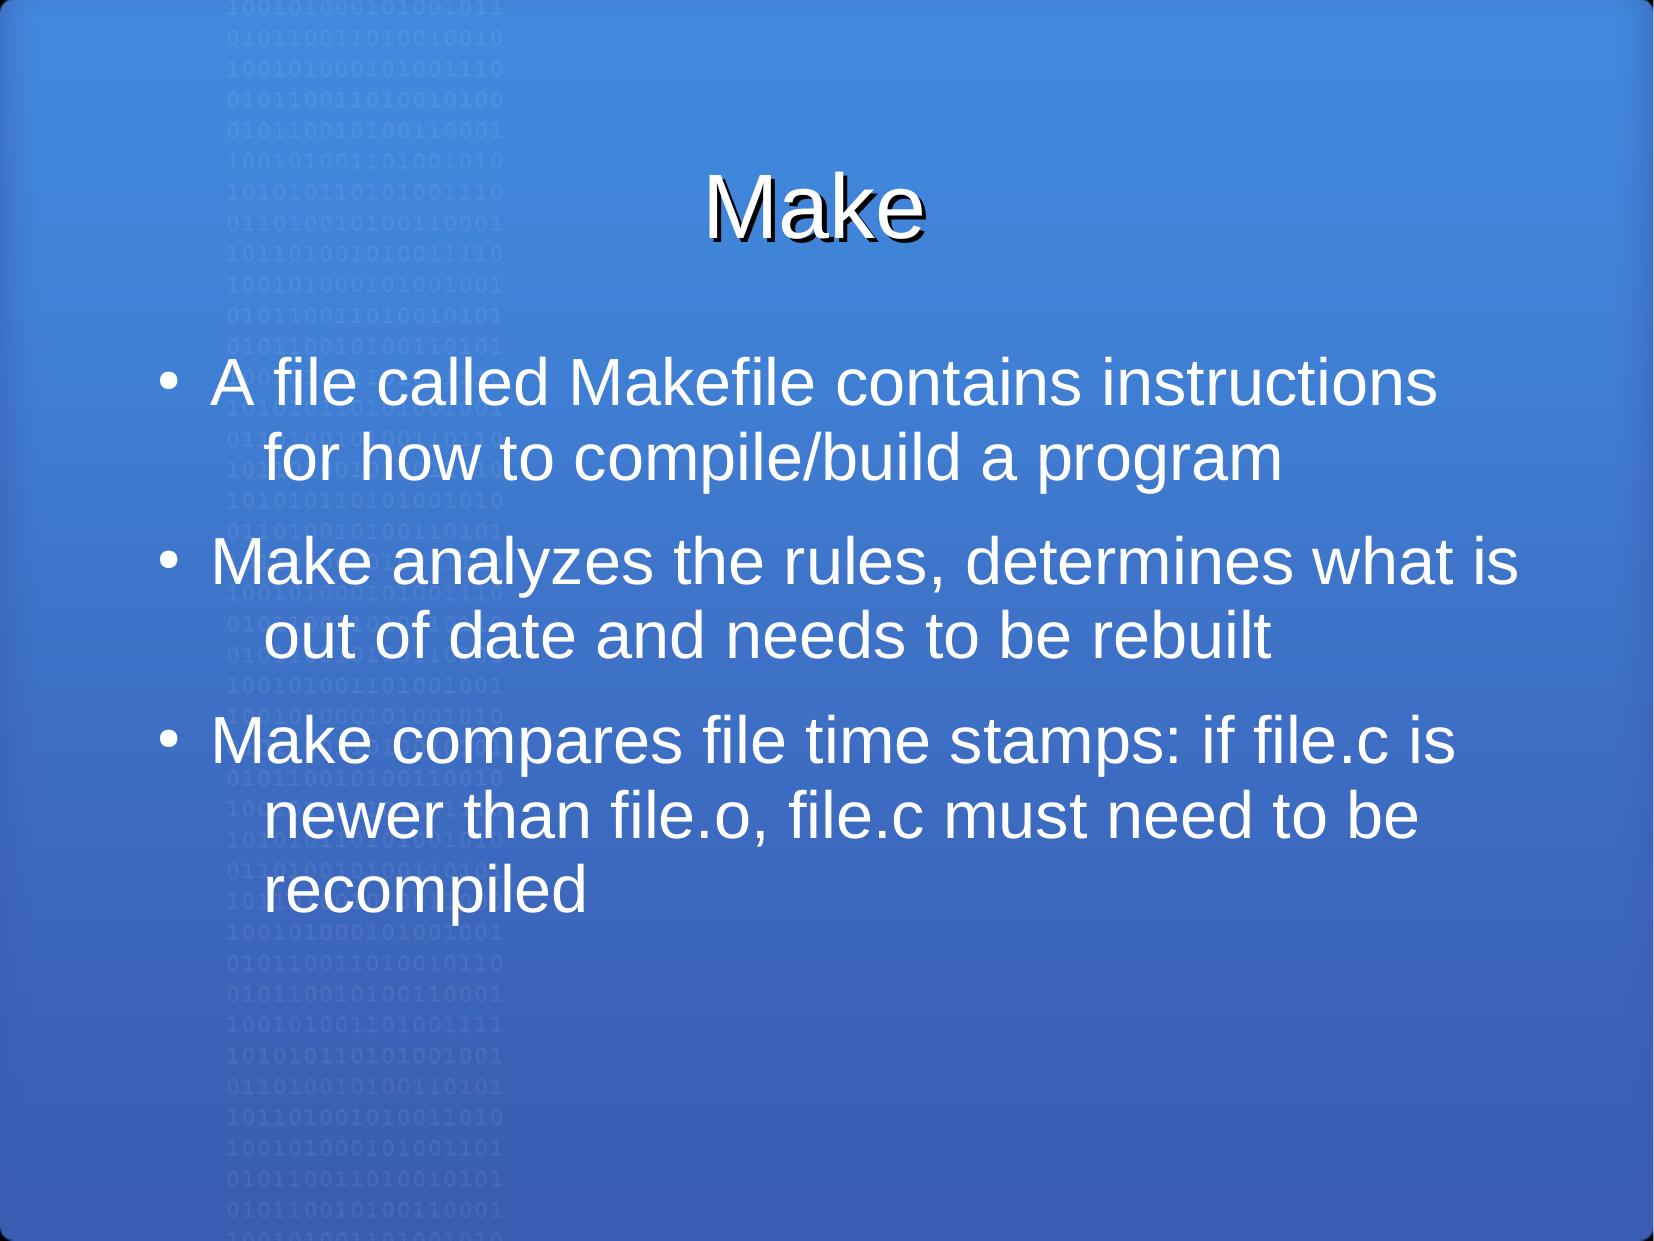

# Make
A file called Makefile contains instructions for how to compile/build a program
Make analyzes the rules, determines what is out of date and needs to be rebuilt
Make compares file time stamps: if file.c is newer than file.o, file.c must need to be recompiled